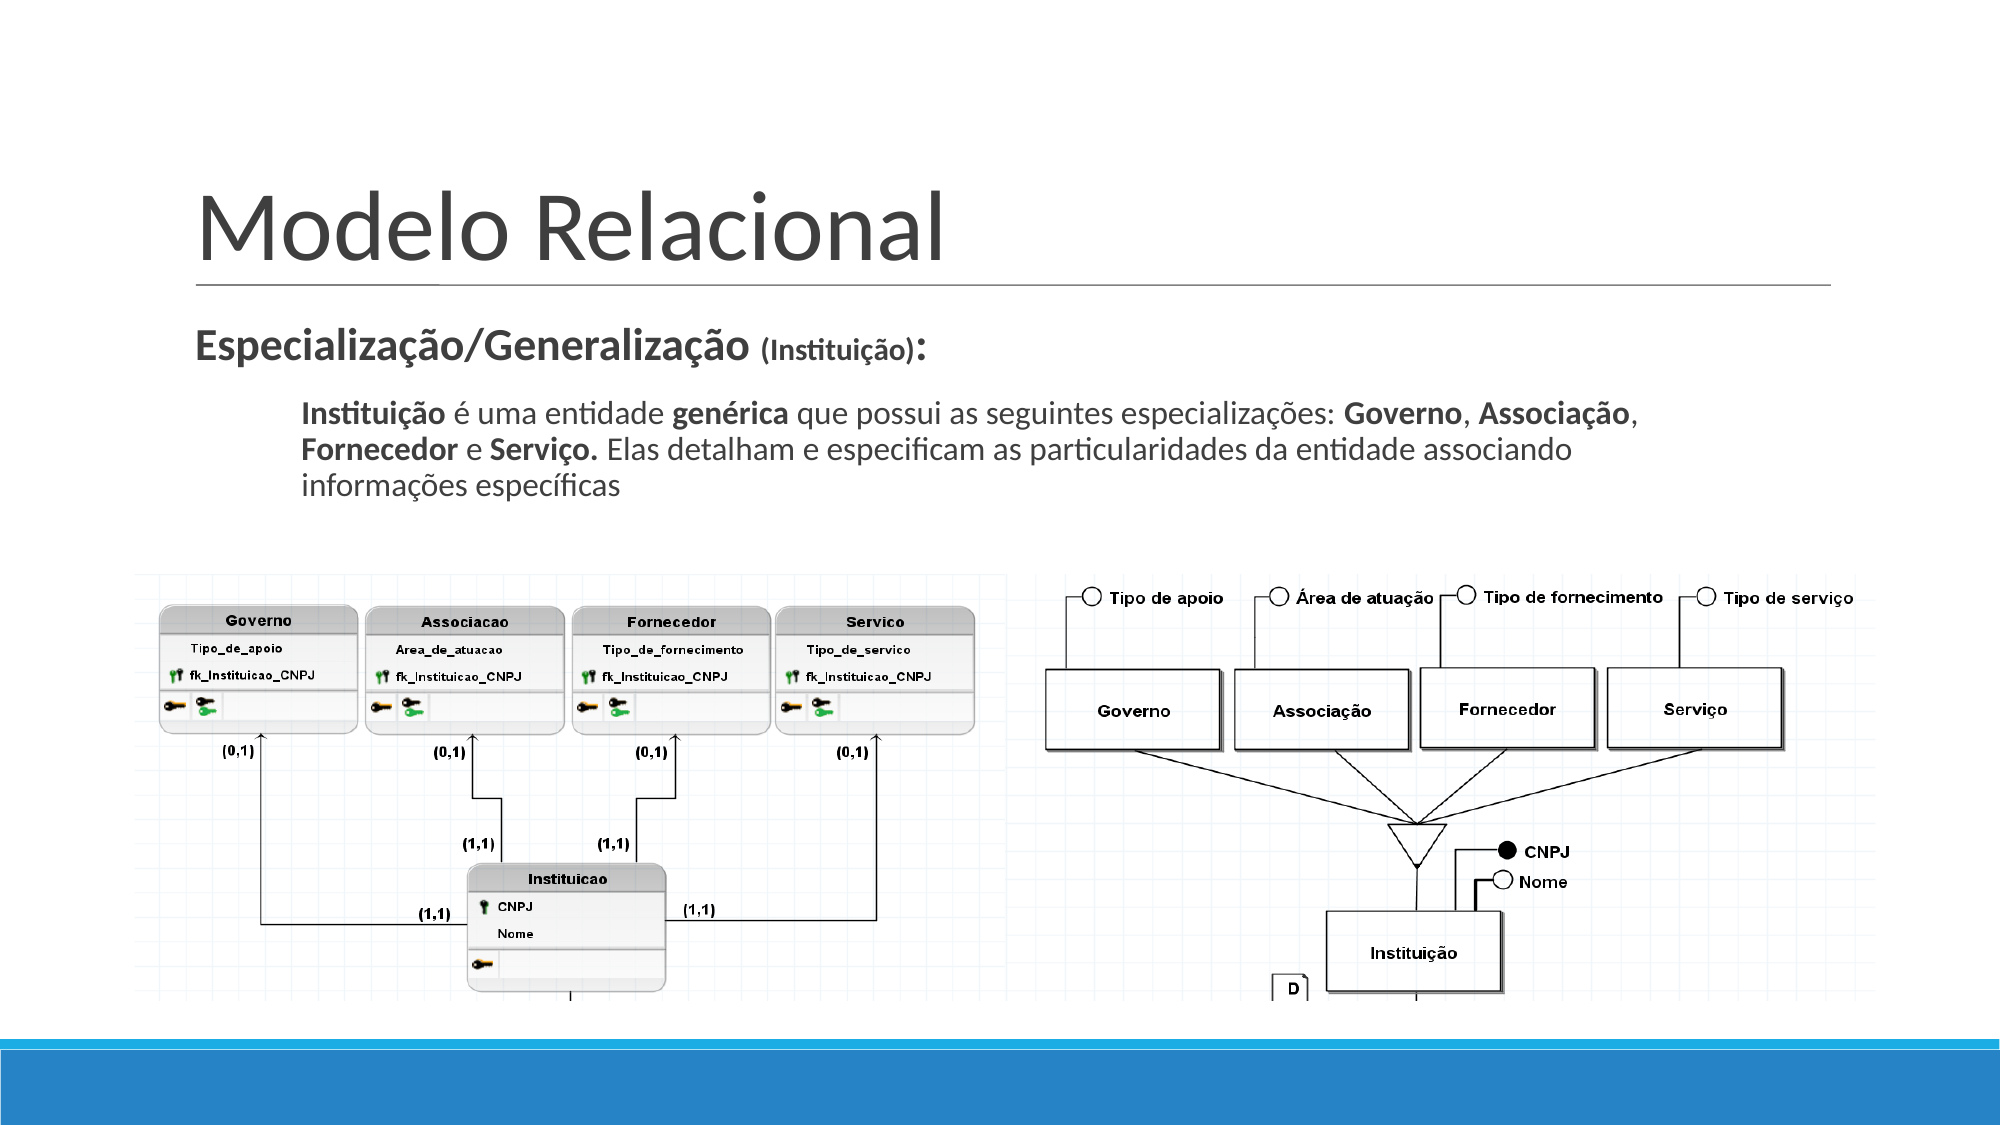

Modelo Relacional
Especialização/Generalização (Instituição):
Instituição é uma entidade genérica que possui as seguintes especializações: Governo, Associação, Fornecedor e Serviço. Elas detalham e especificam as particularidades da entidade associando informações específicas